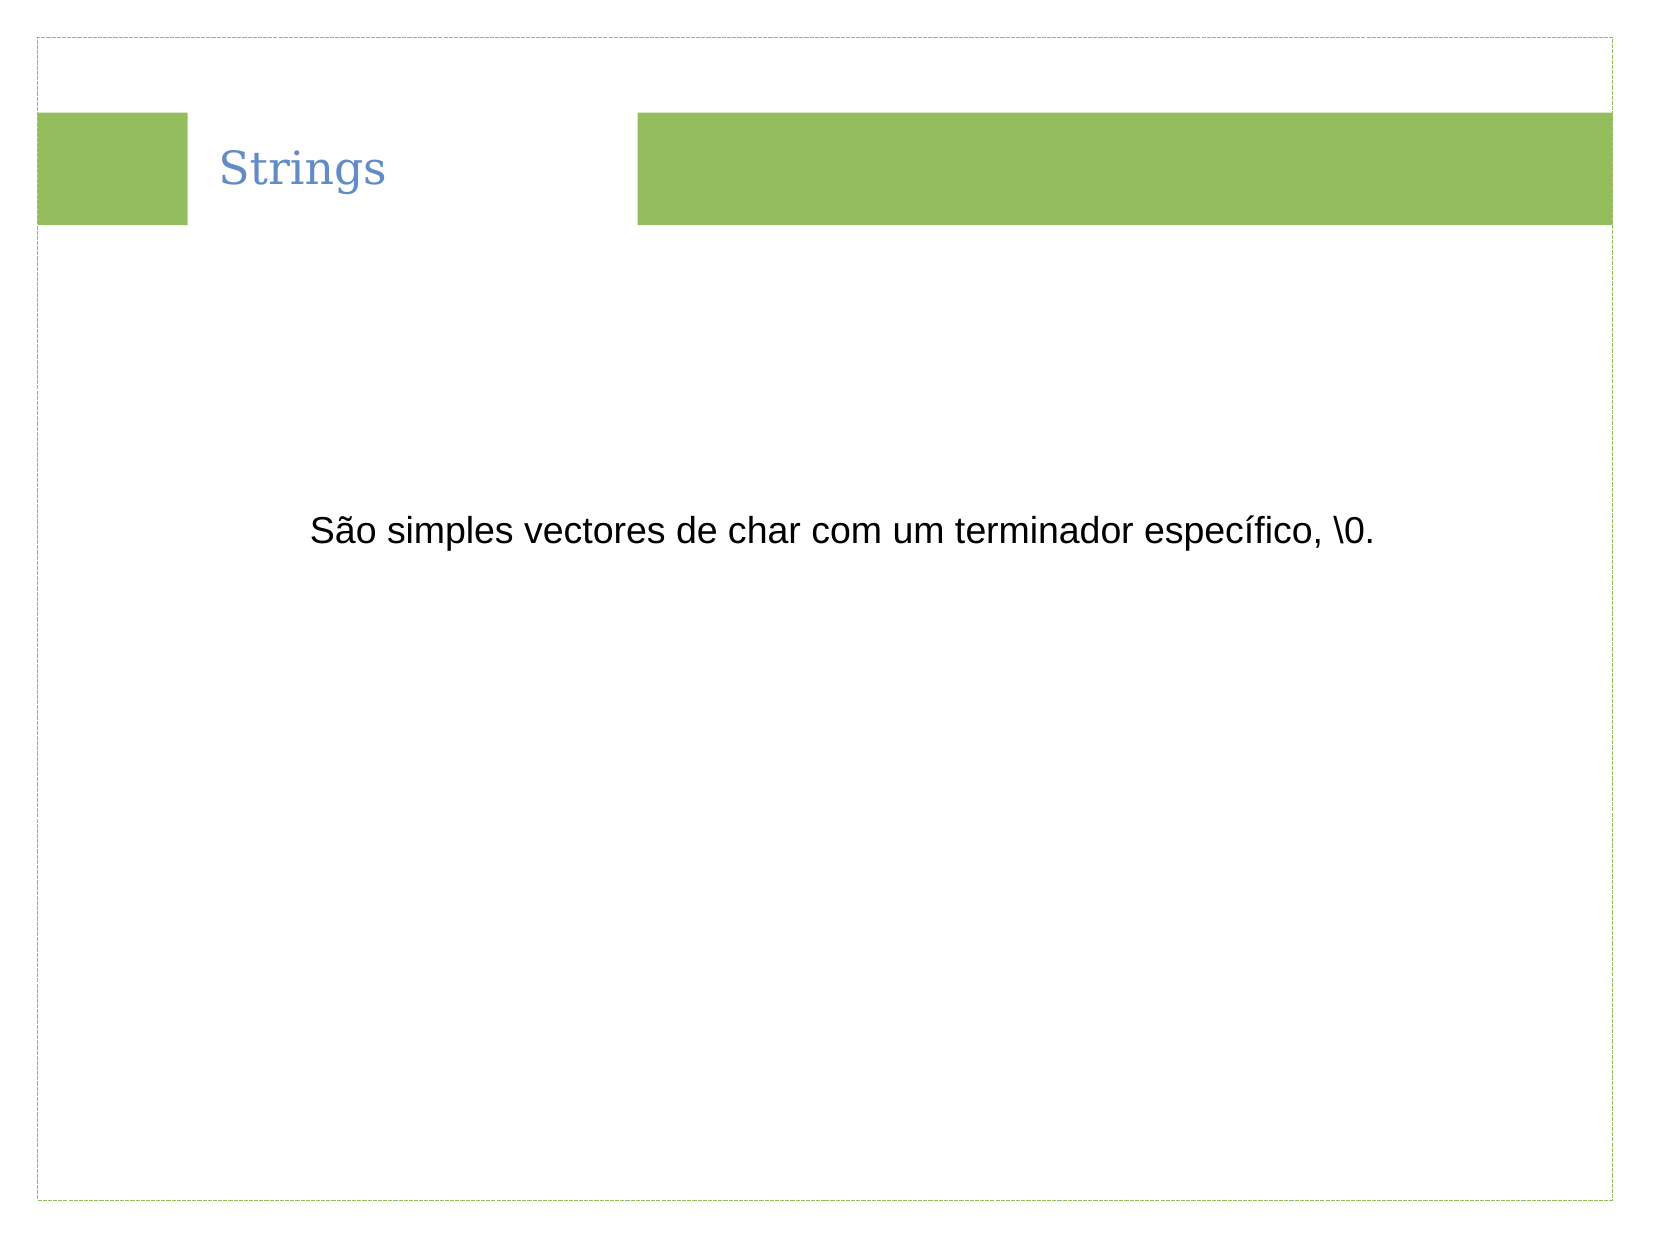

Strings
São simples vectores de char com um terminador específico, \0.